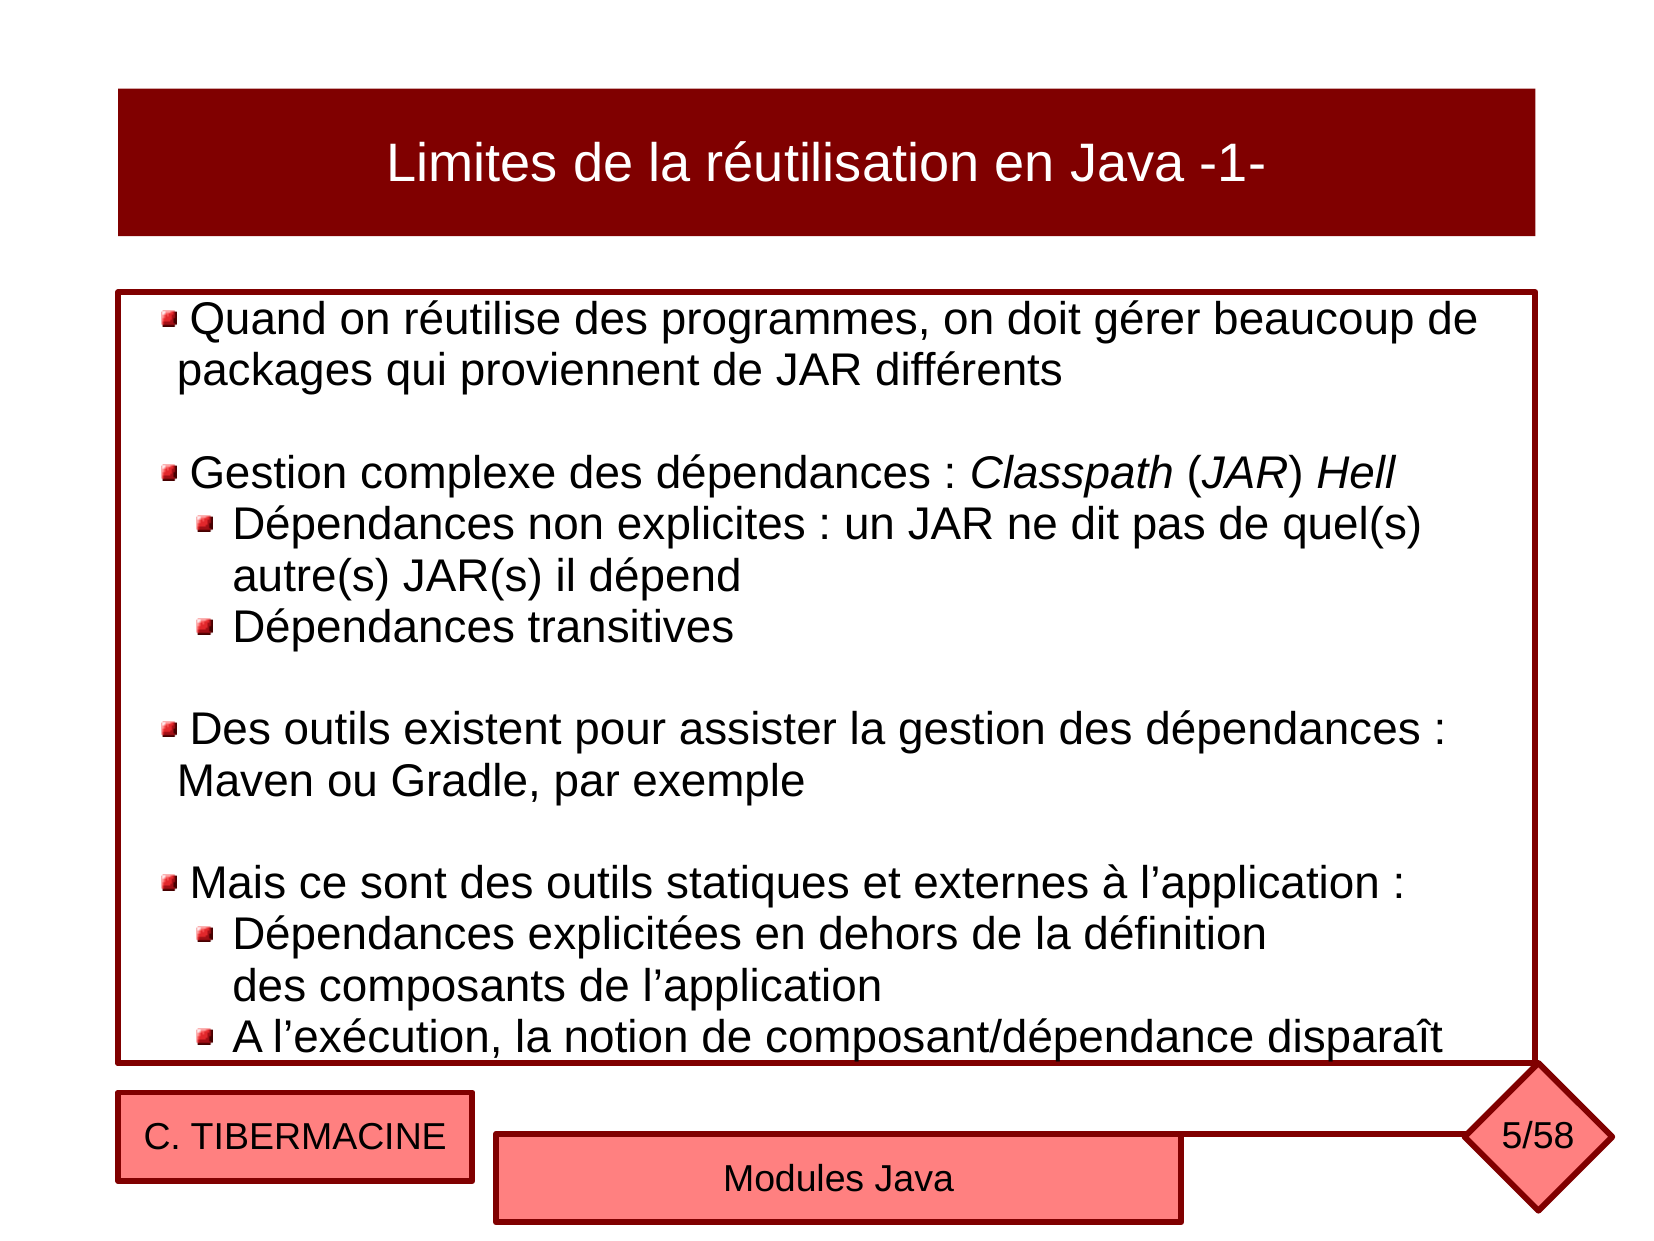

Limites de la réutilisation en Java -1-
 Quand on réutilise des programmes, on doit gérer beaucoup de
packages qui proviennent de JAR différents
 Gestion complexe des dépendances : Classpath (JAR) Hell
Dépendances non explicites : un JAR ne dit pas de quel(s)
autre(s) JAR(s) il dépend
Dépendances transitives
 Des outils existent pour assister la gestion des dépendances :
Maven ou Gradle, par exemple
 Mais ce sont des outils statiques et externes à l’application :
Dépendances explicitées en dehors de la définition
des composants de l’application
A l’exécution, la notion de composant/dépendance disparaît
 Introduction : limites de Java 8 et <
 Modules Java
 Le JDK en modules
 Les services dans Java
C. TIBERMACINE
Modules Java